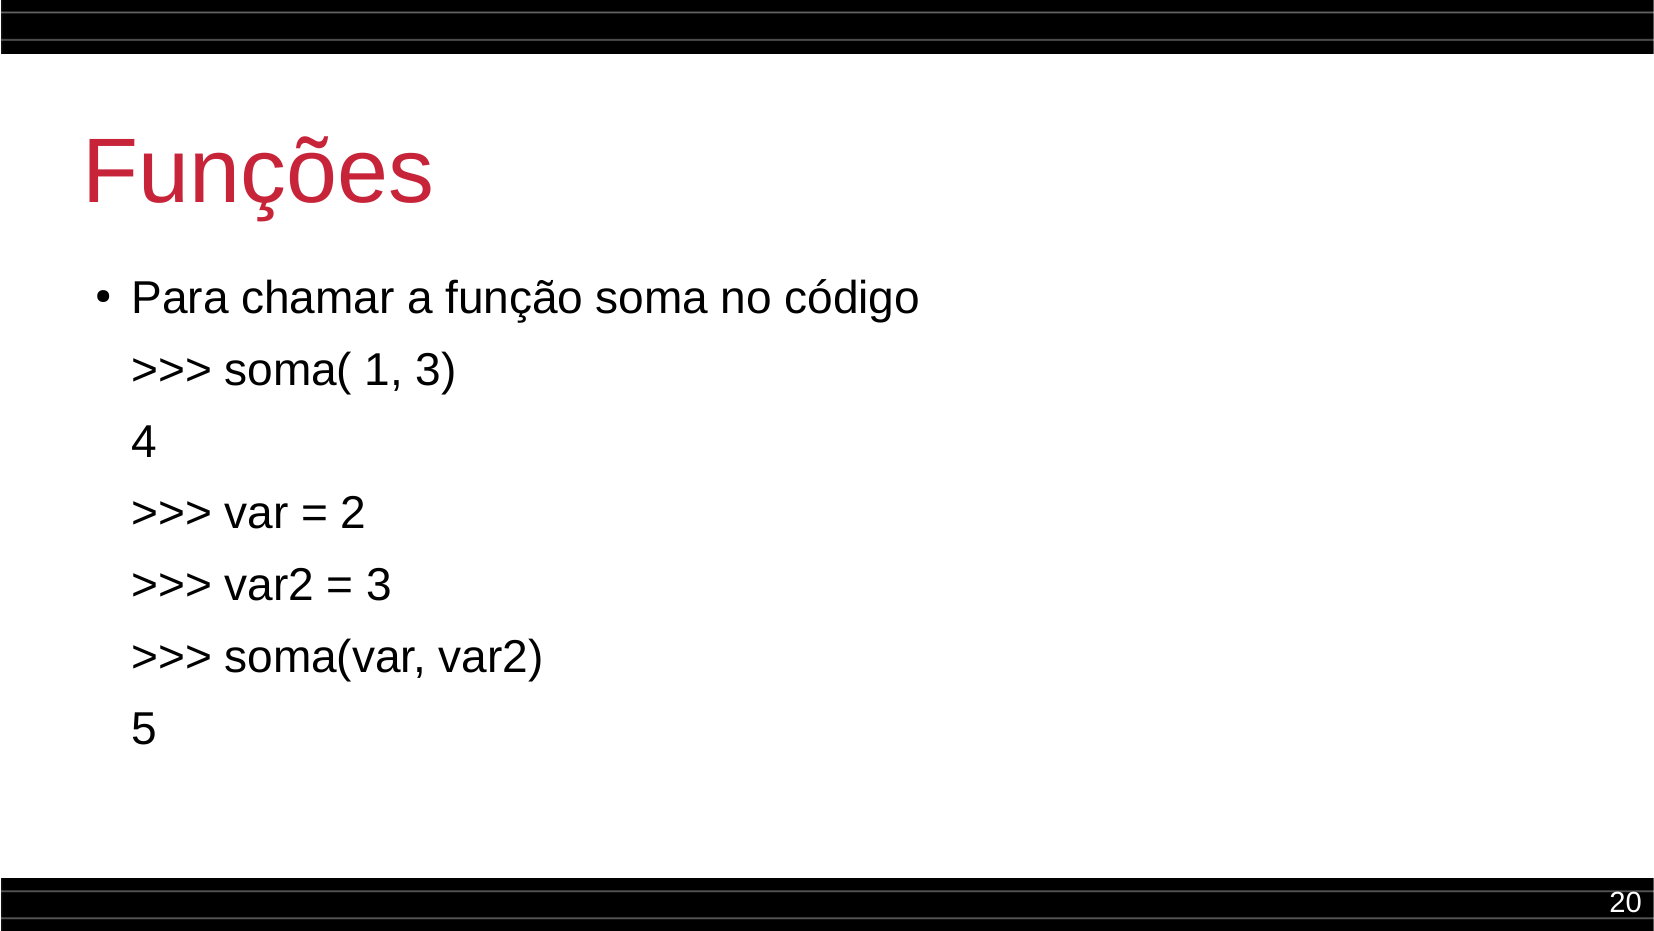

# Funções
Para chamar a função soma no código
>>> soma( 1, 3)
4
>>> var = 2
>>> var2 = 3
>>> soma(var, var2)
5